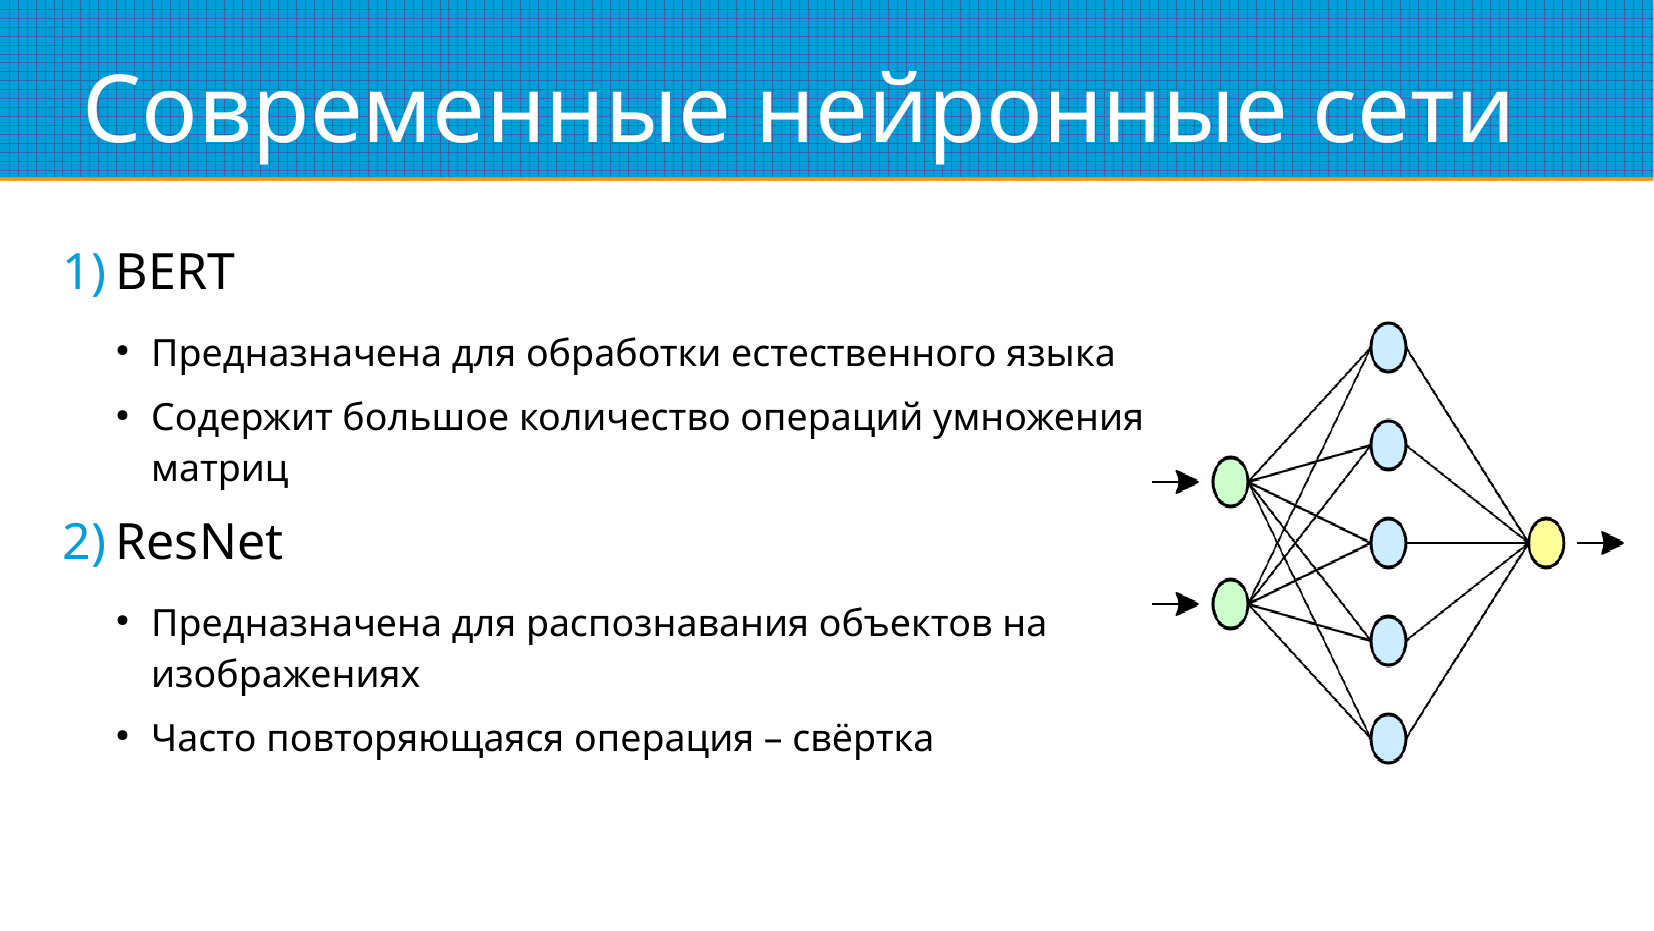

# Современные нейронные сети
BERT
Предназначена для обработки естественного языка
Содержит большое количество операций умножения матриц
ResNet
Предназначена для распознавания объектов на изображениях
Часто повторяющаяся операция – свёртка